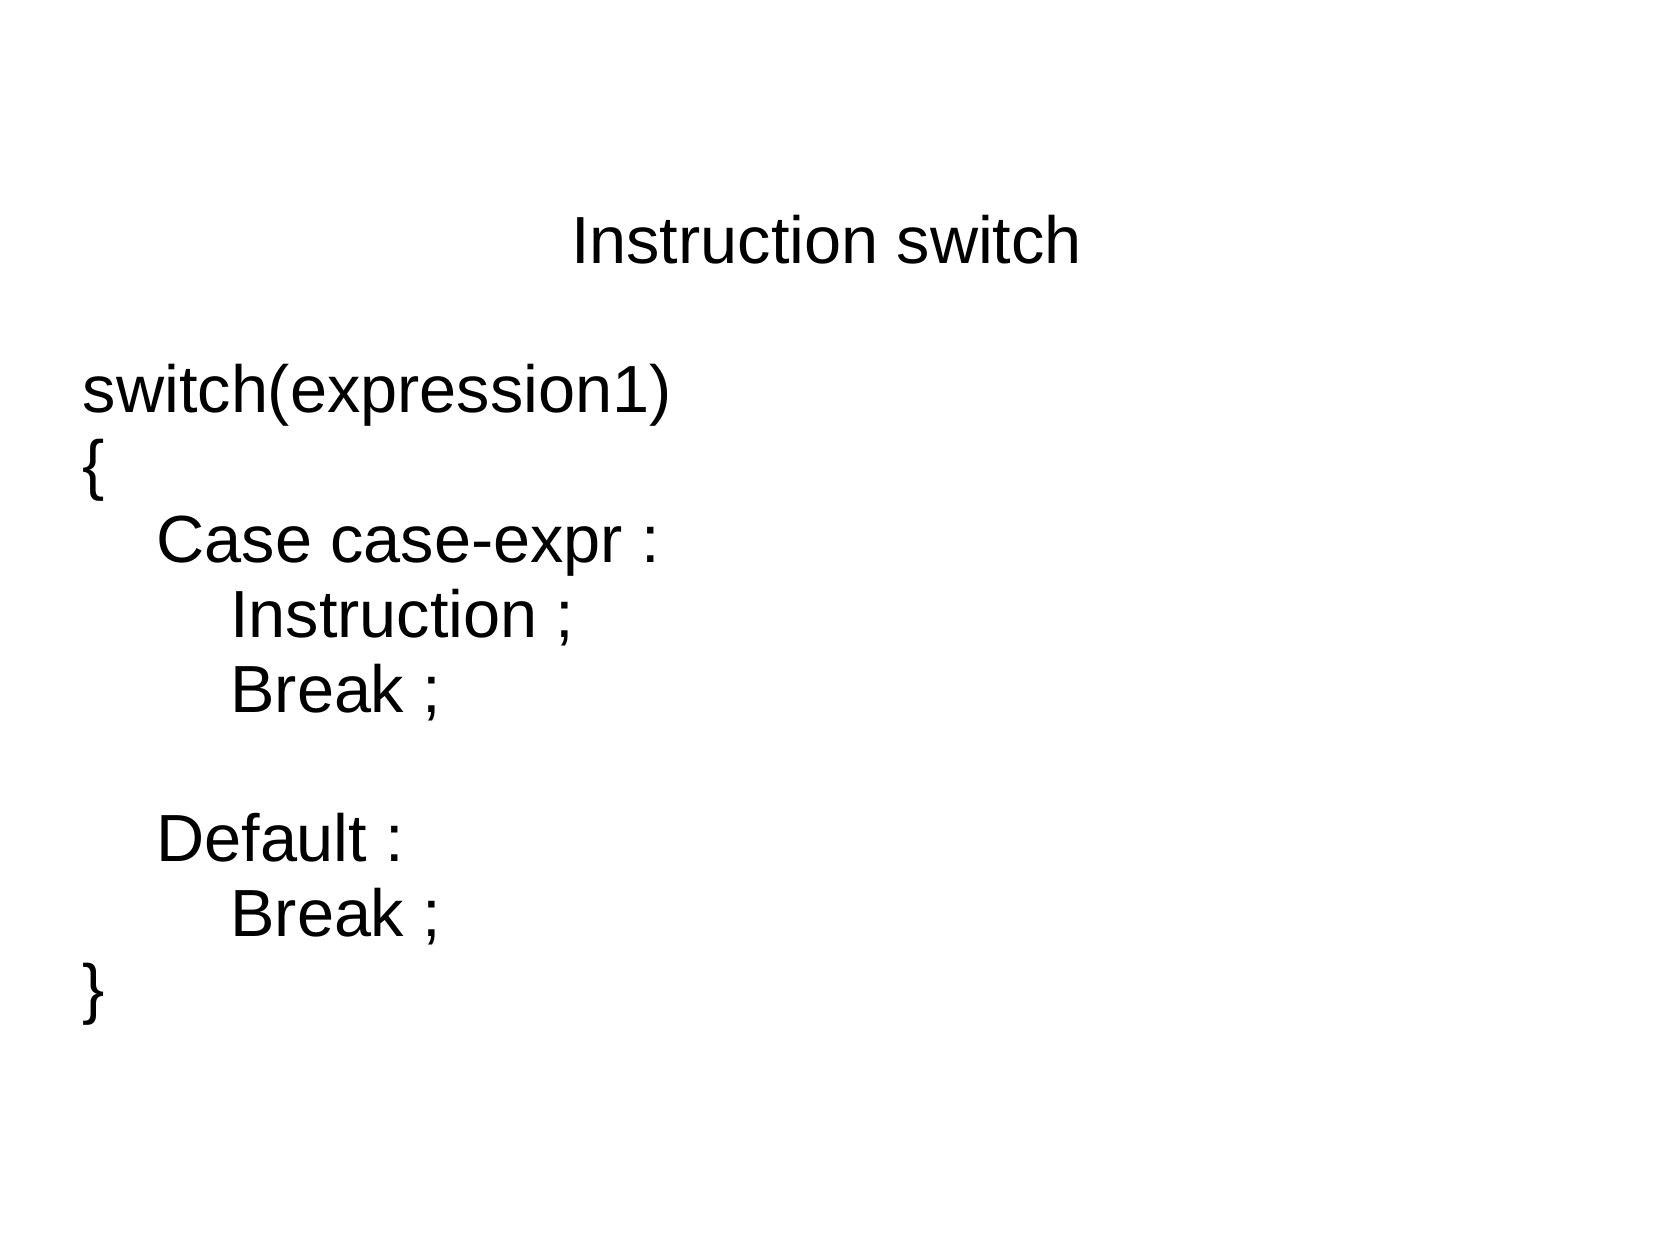

# Instruction switch
switch(expression1)
{
	Case case-expr :
		Instruction ;
		Break ;
	Default :
		Break ;
}